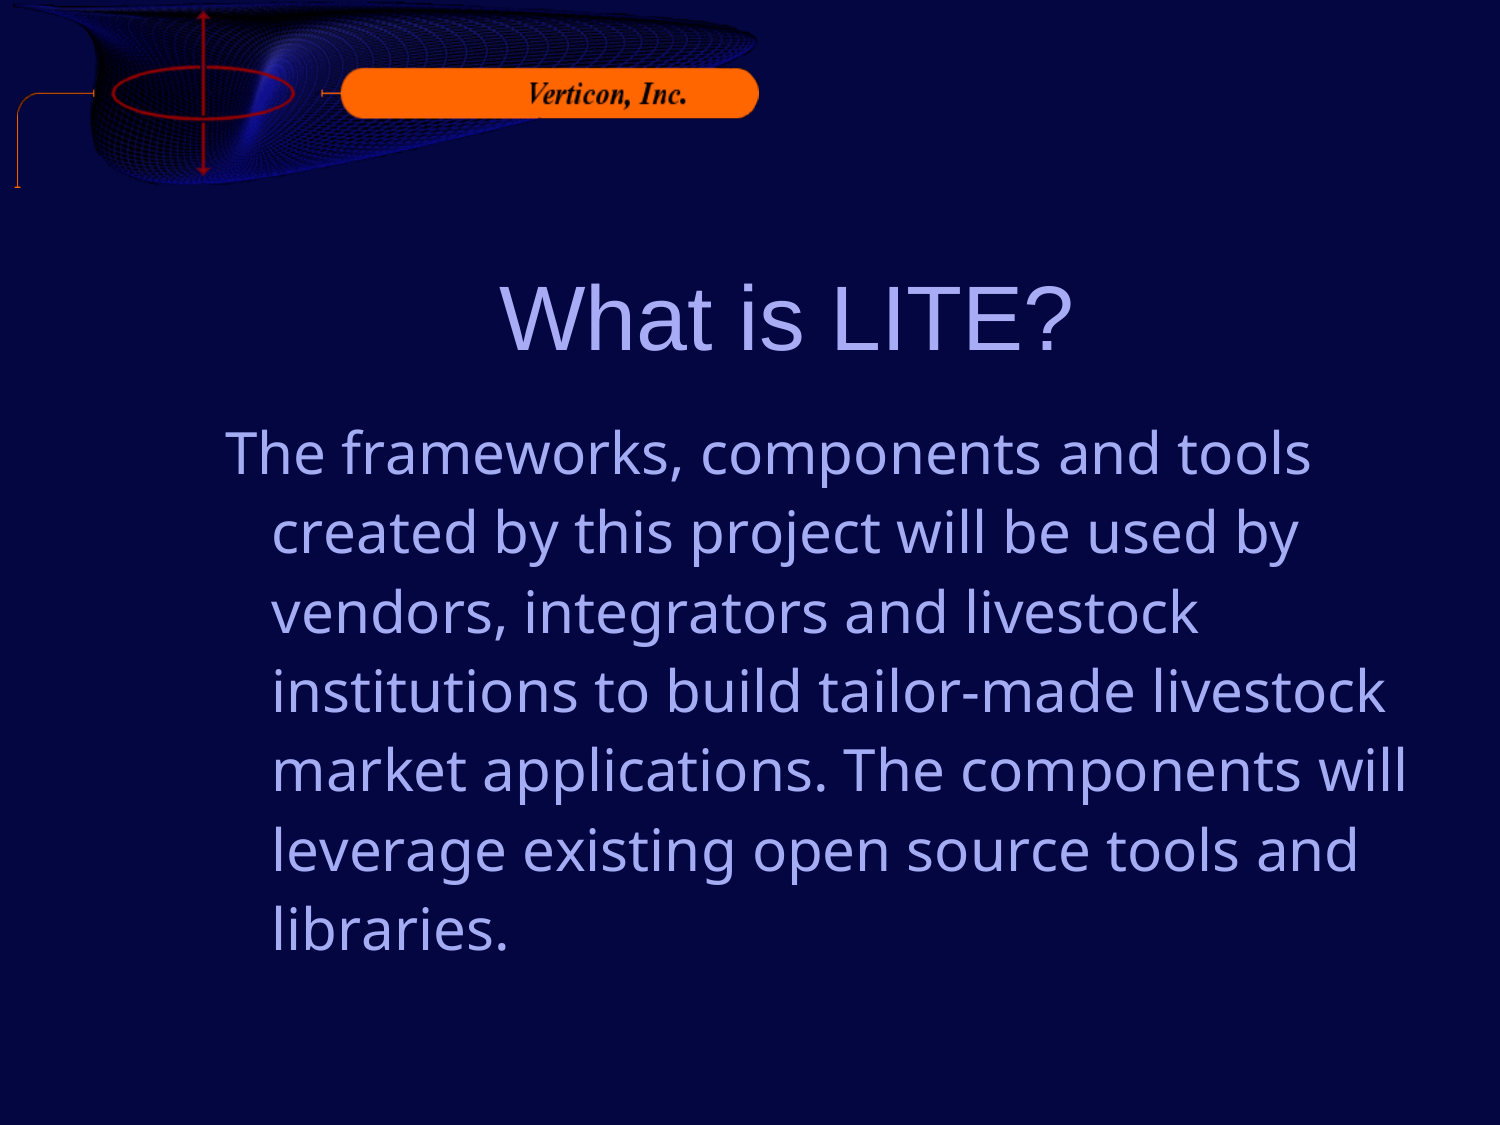

# What is LITE?
The frameworks, components and tools created by this project will be used by vendors, integrators and livestock institutions to build tailor-made livestock market applications. The components will leverage existing open source tools and libraries.